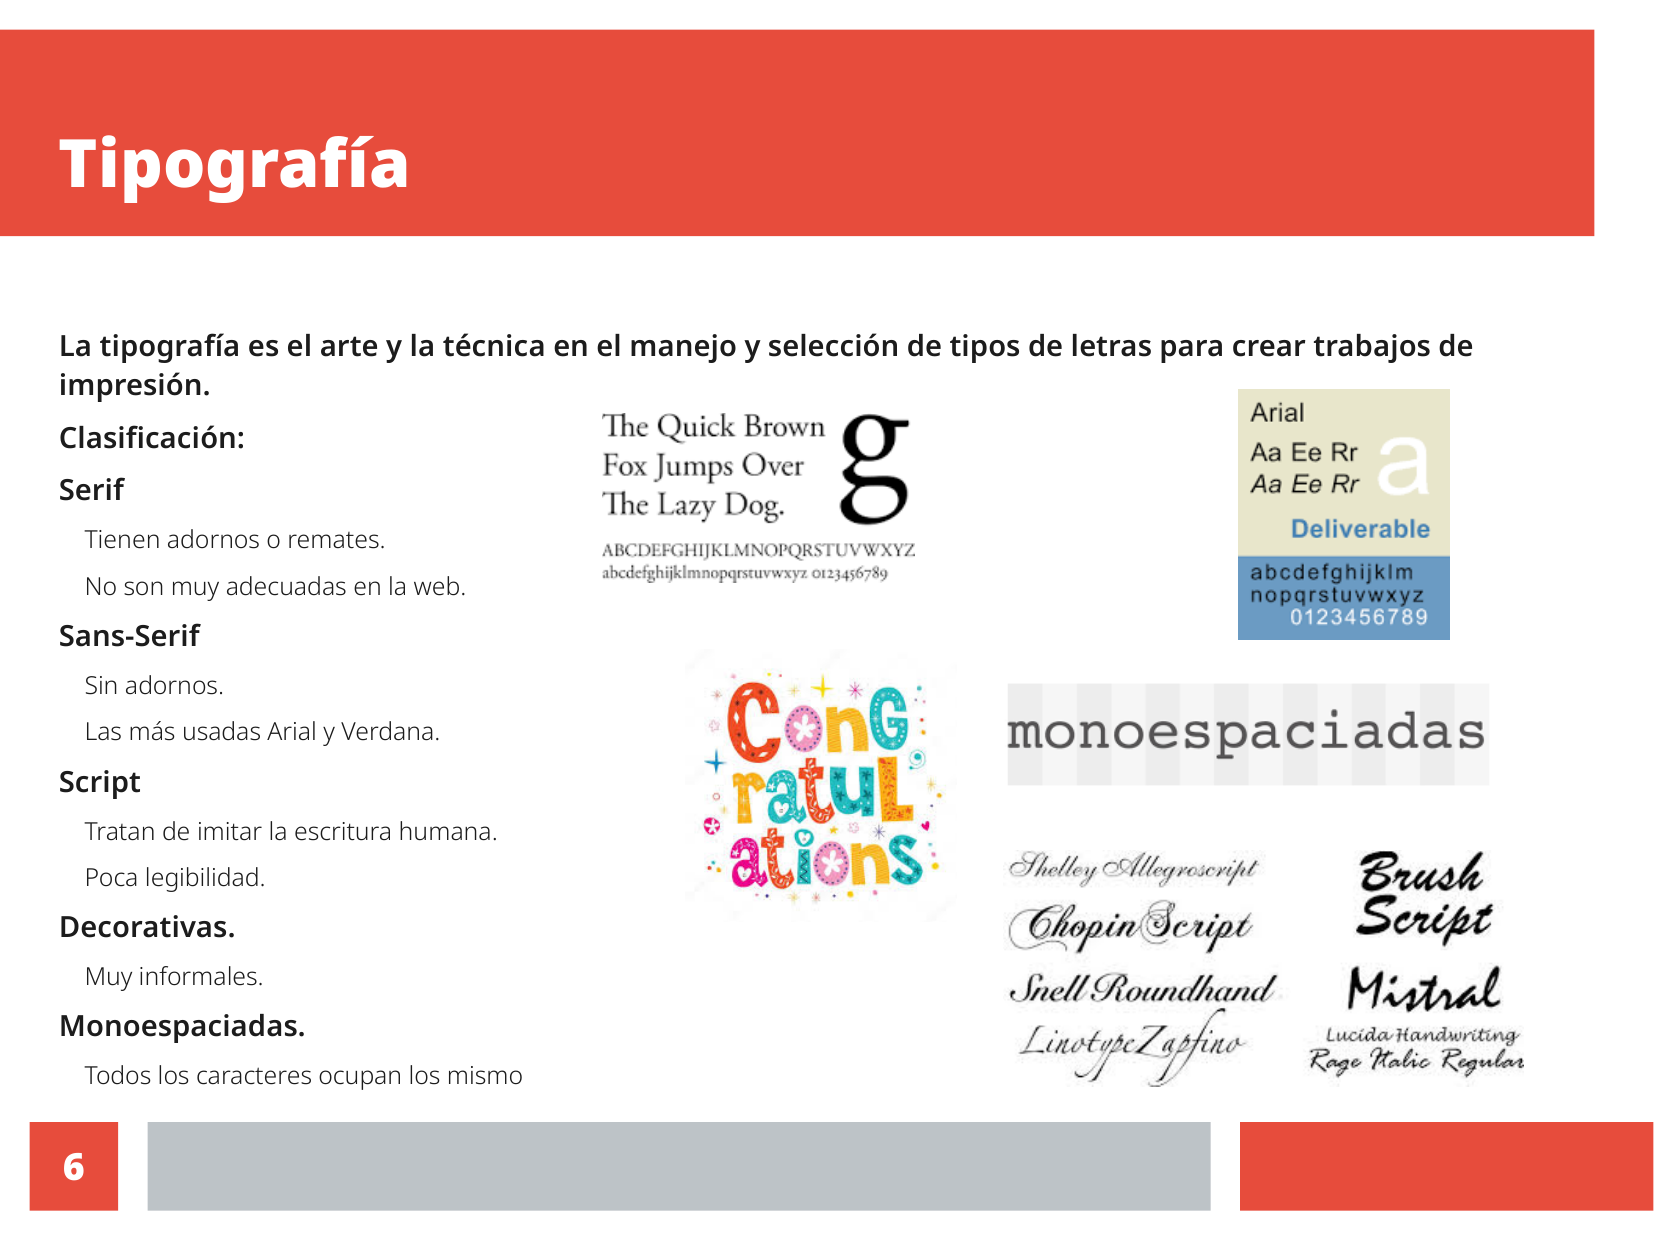

# Tipografía
La tipografía es el arte y la técnica en el manejo y selección de tipos de letras para crear trabajos de impresión.
Clasificación:
Serif
Tienen adornos o remates.
No son muy adecuadas en la web.
Sans-Serif
Sin adornos.
Las más usadas Arial y Verdana.
Script
Tratan de imitar la escritura humana.
Poca legibilidad.
Decorativas.
Muy informales.
Monoespaciadas.
Todos los caracteres ocupan los mismo
6